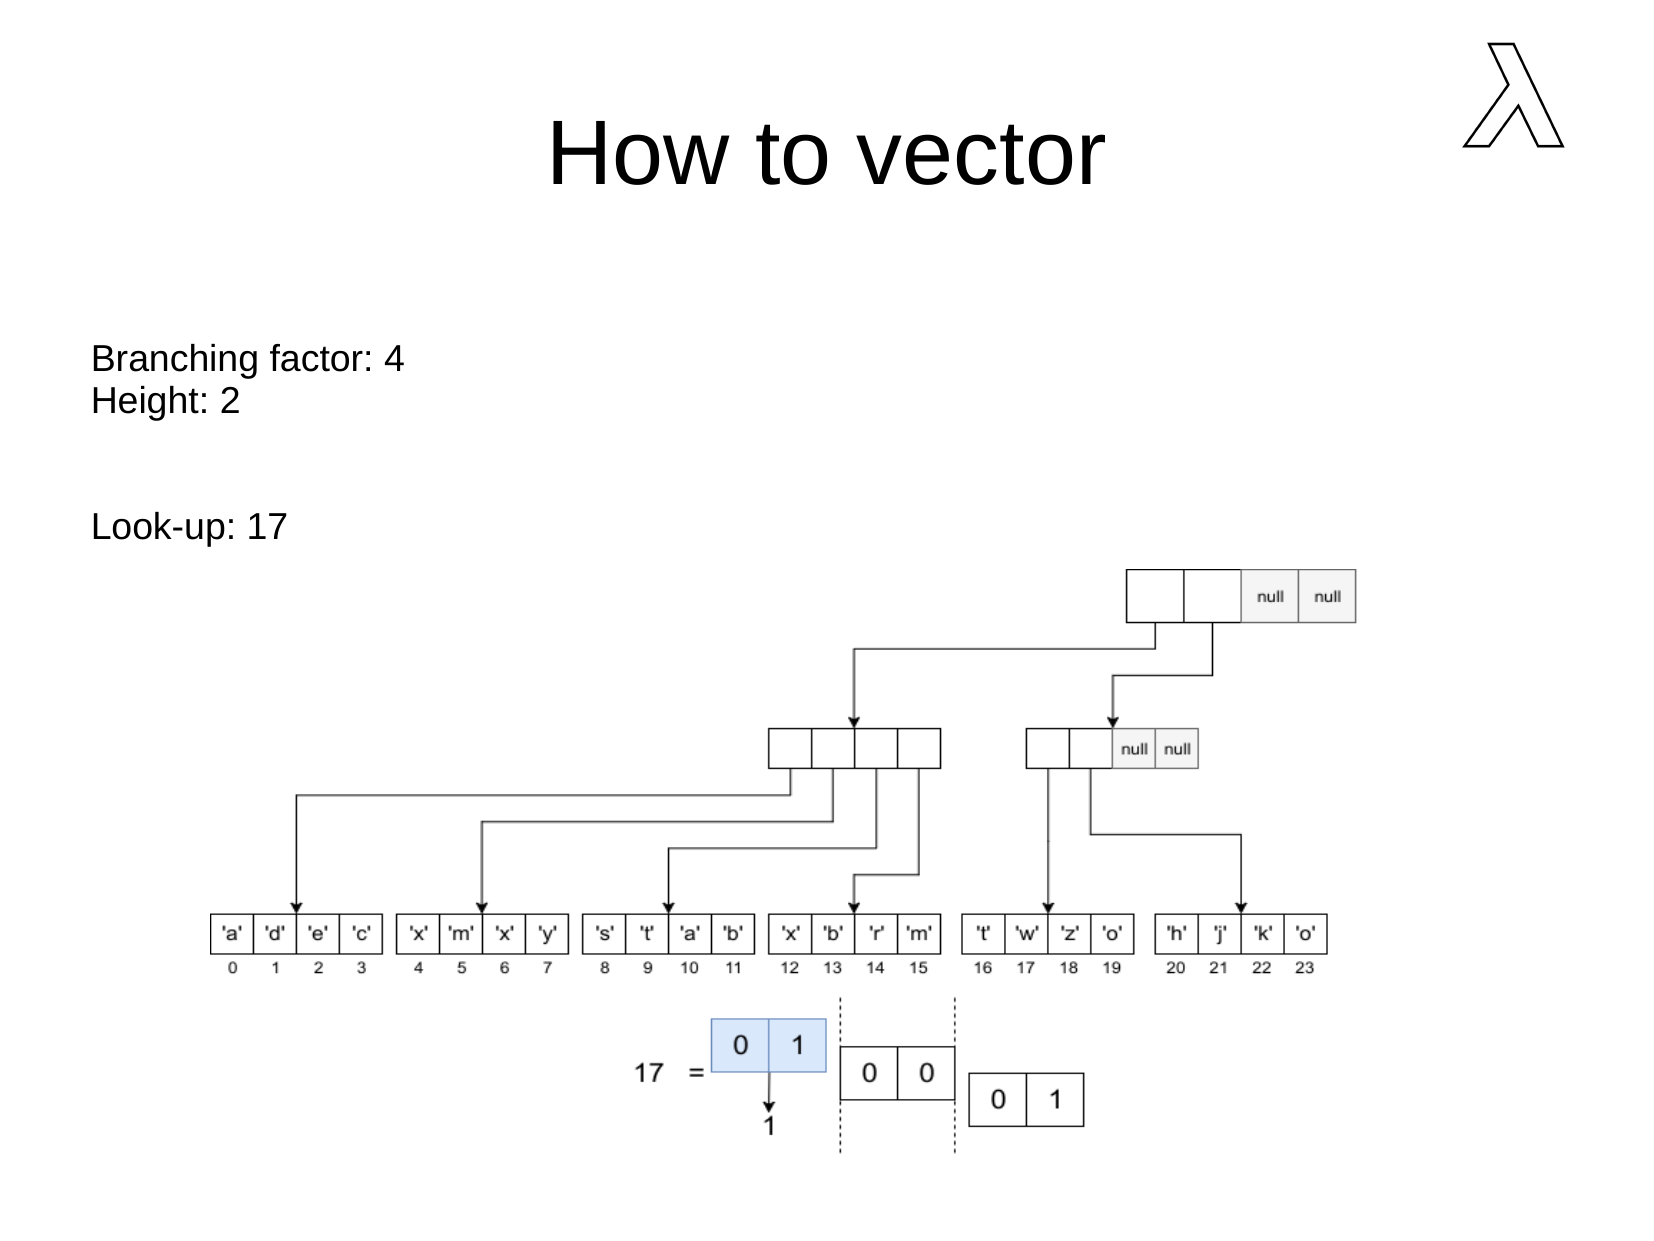

# How to vector
Branching factor: 4
Height: 2
Look-up: 17